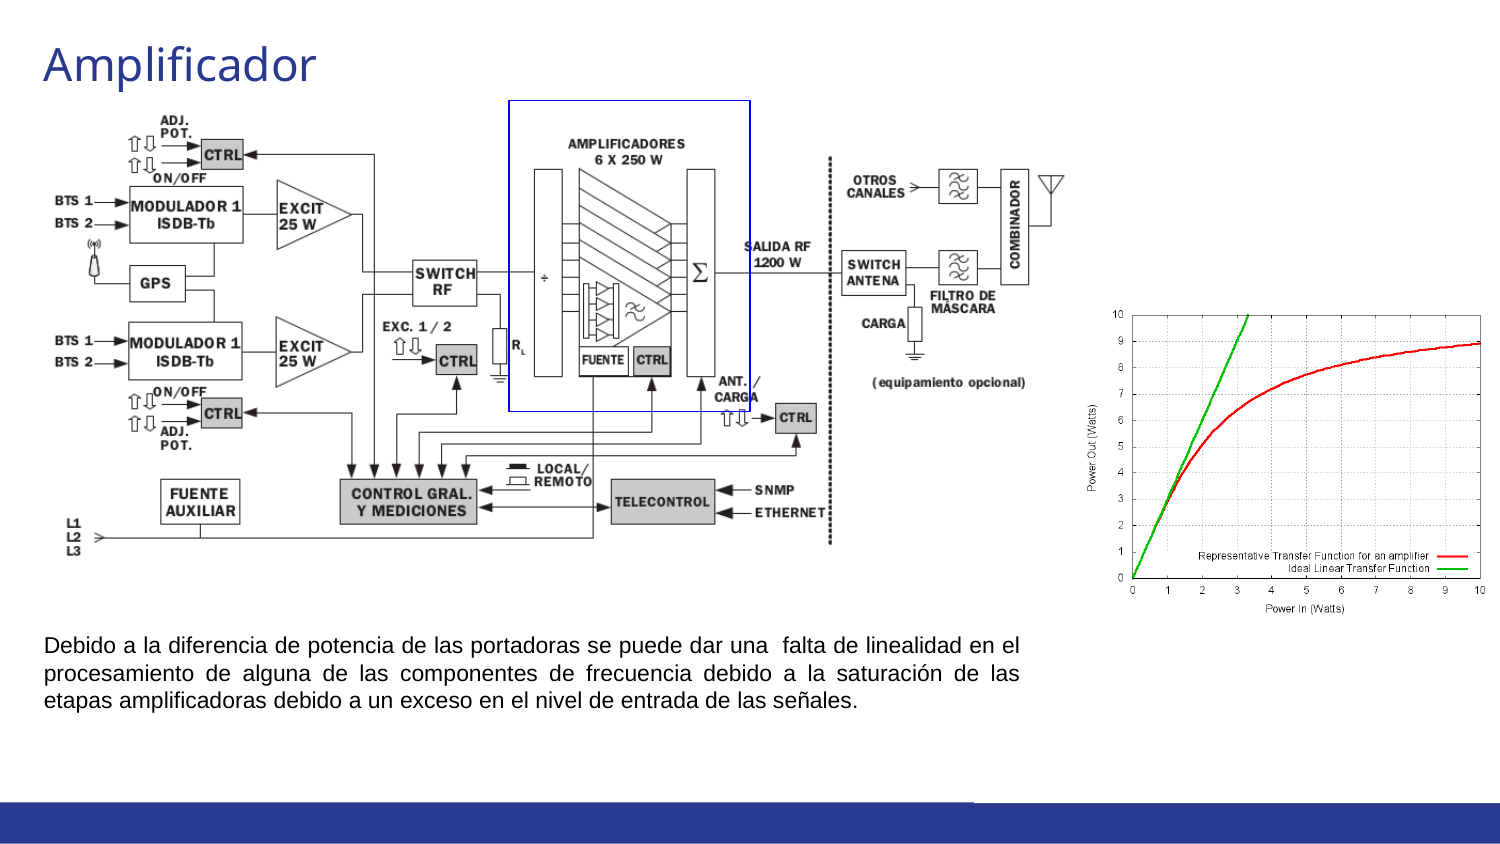

# Amplificador
Debido a la diferencia de potencia de las portadoras se puede dar una falta de linealidad en el procesamiento de alguna de las componentes de frecuencia debido a la saturación de las etapas amplificadoras debido a un exceso en el nivel de entrada de las señales.